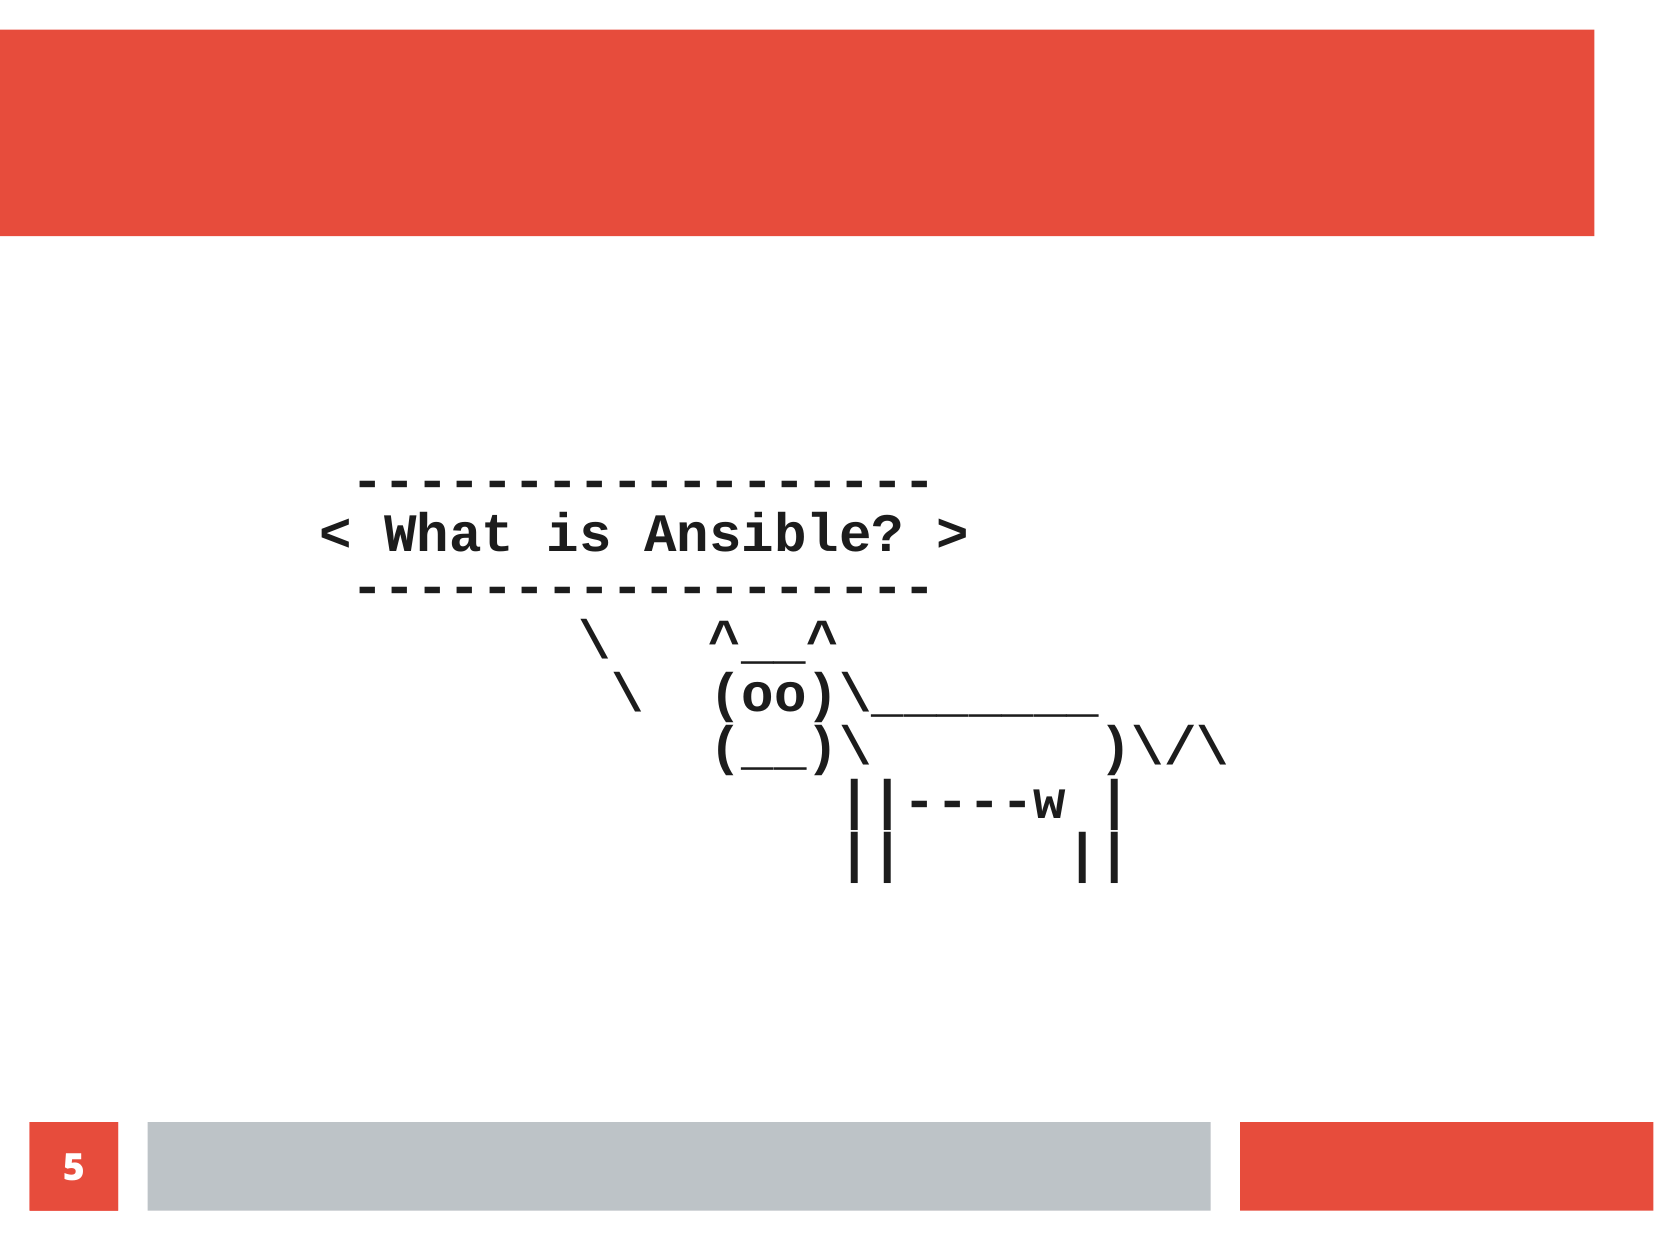

#
 ------------------
 < What is Ansible? >
 ------------------
 \ ^__^
 \ (oo)\_______
 (__)\ )\/\
 ||----w |
 || ||
5